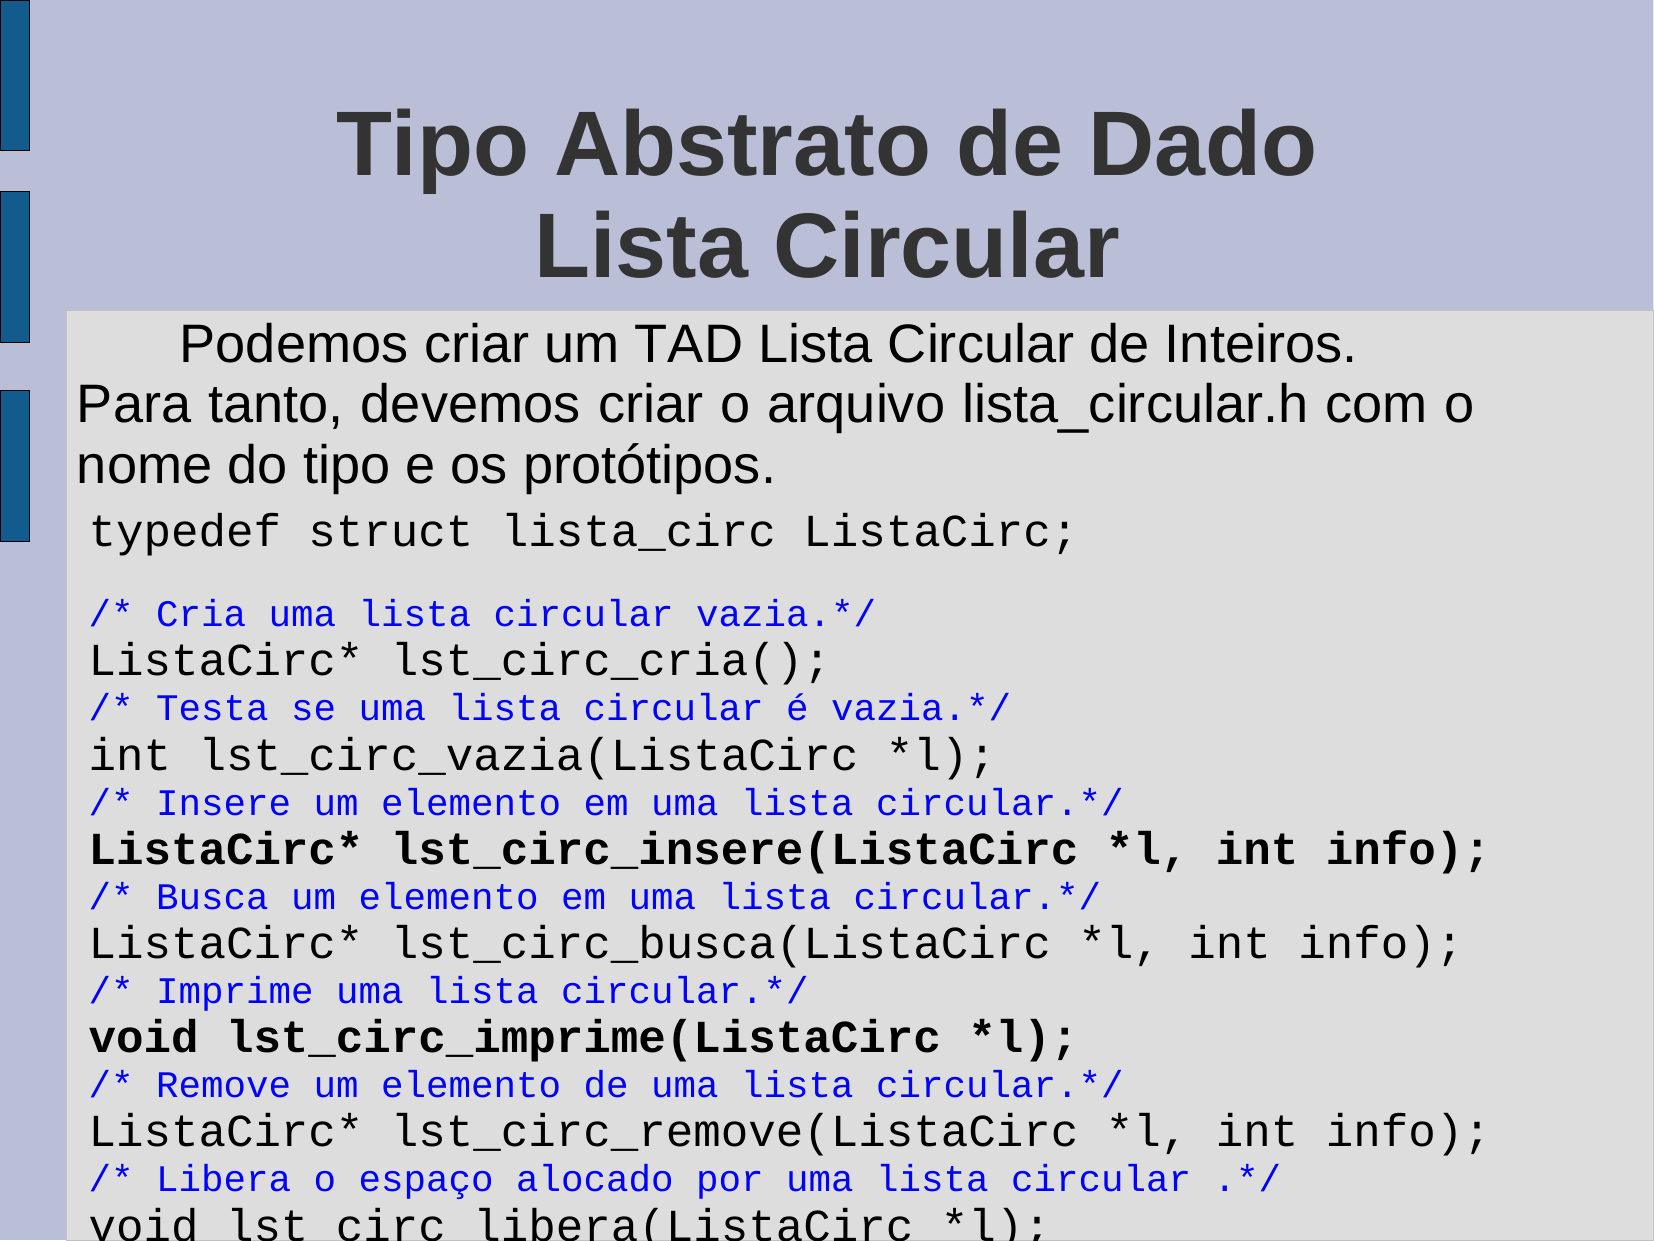

# Tipo Abstrato de Dado Lista Circular
Podemos criar um TAD Lista Circular de Inteiros.
Para tanto, devemos criar o arquivo lista_circular.h com o nome do tipo e os protótipos.
typedef struct lista_circ ListaCirc;
/* Cria uma lista circular vazia.*/
ListaCirc* lst_circ_cria();
/* Testa se uma lista circular é vazia.*/
int lst_circ_vazia(ListaCirc *l);
/* Insere um elemento em uma lista circular.*/
ListaCirc* lst_circ_insere(ListaCirc *l, int info);
/* Busca um elemento em uma lista circular.*/
ListaCirc* lst_circ_busca(ListaCirc *l, int info);
/* Imprime uma lista circular.*/
void lst_circ_imprime(ListaCirc *l);
/* Remove um elemento de uma lista circular.*/
ListaCirc* lst_circ_remove(ListaCirc *l, int info);
/* Libera o espaço alocado por uma lista circular .*/
void lst_circ_libera(ListaCirc *l);